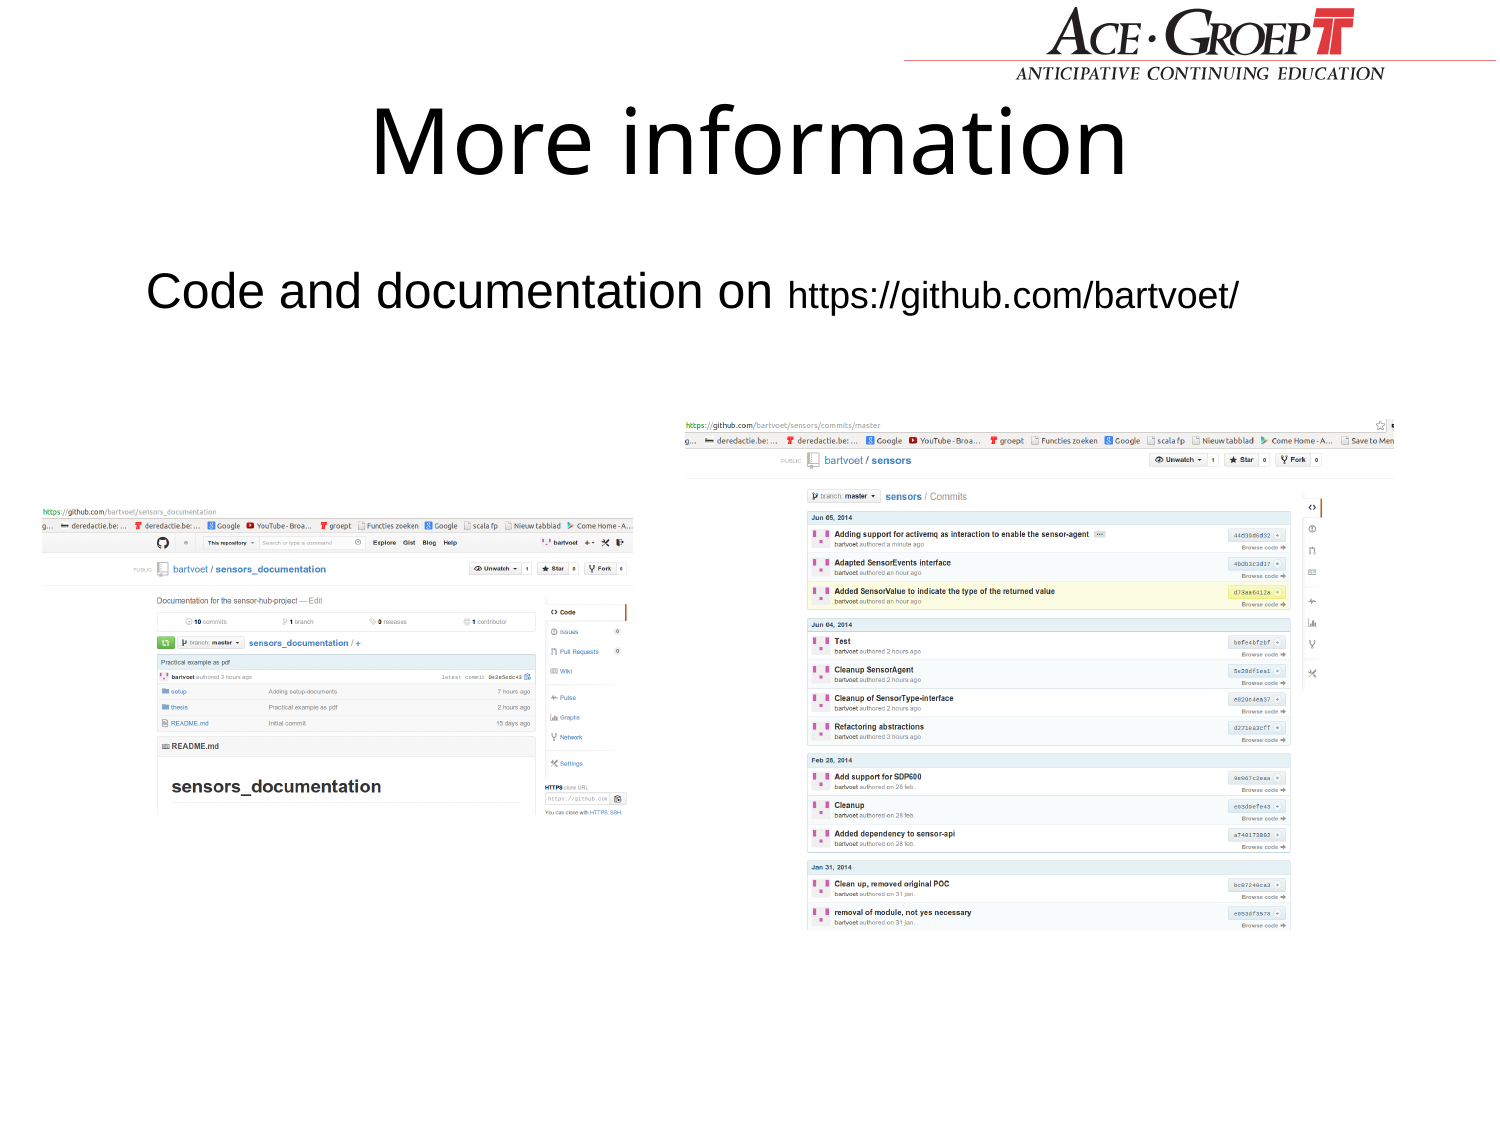

# More information
Code and documentation on https://github.com/bartvoet/